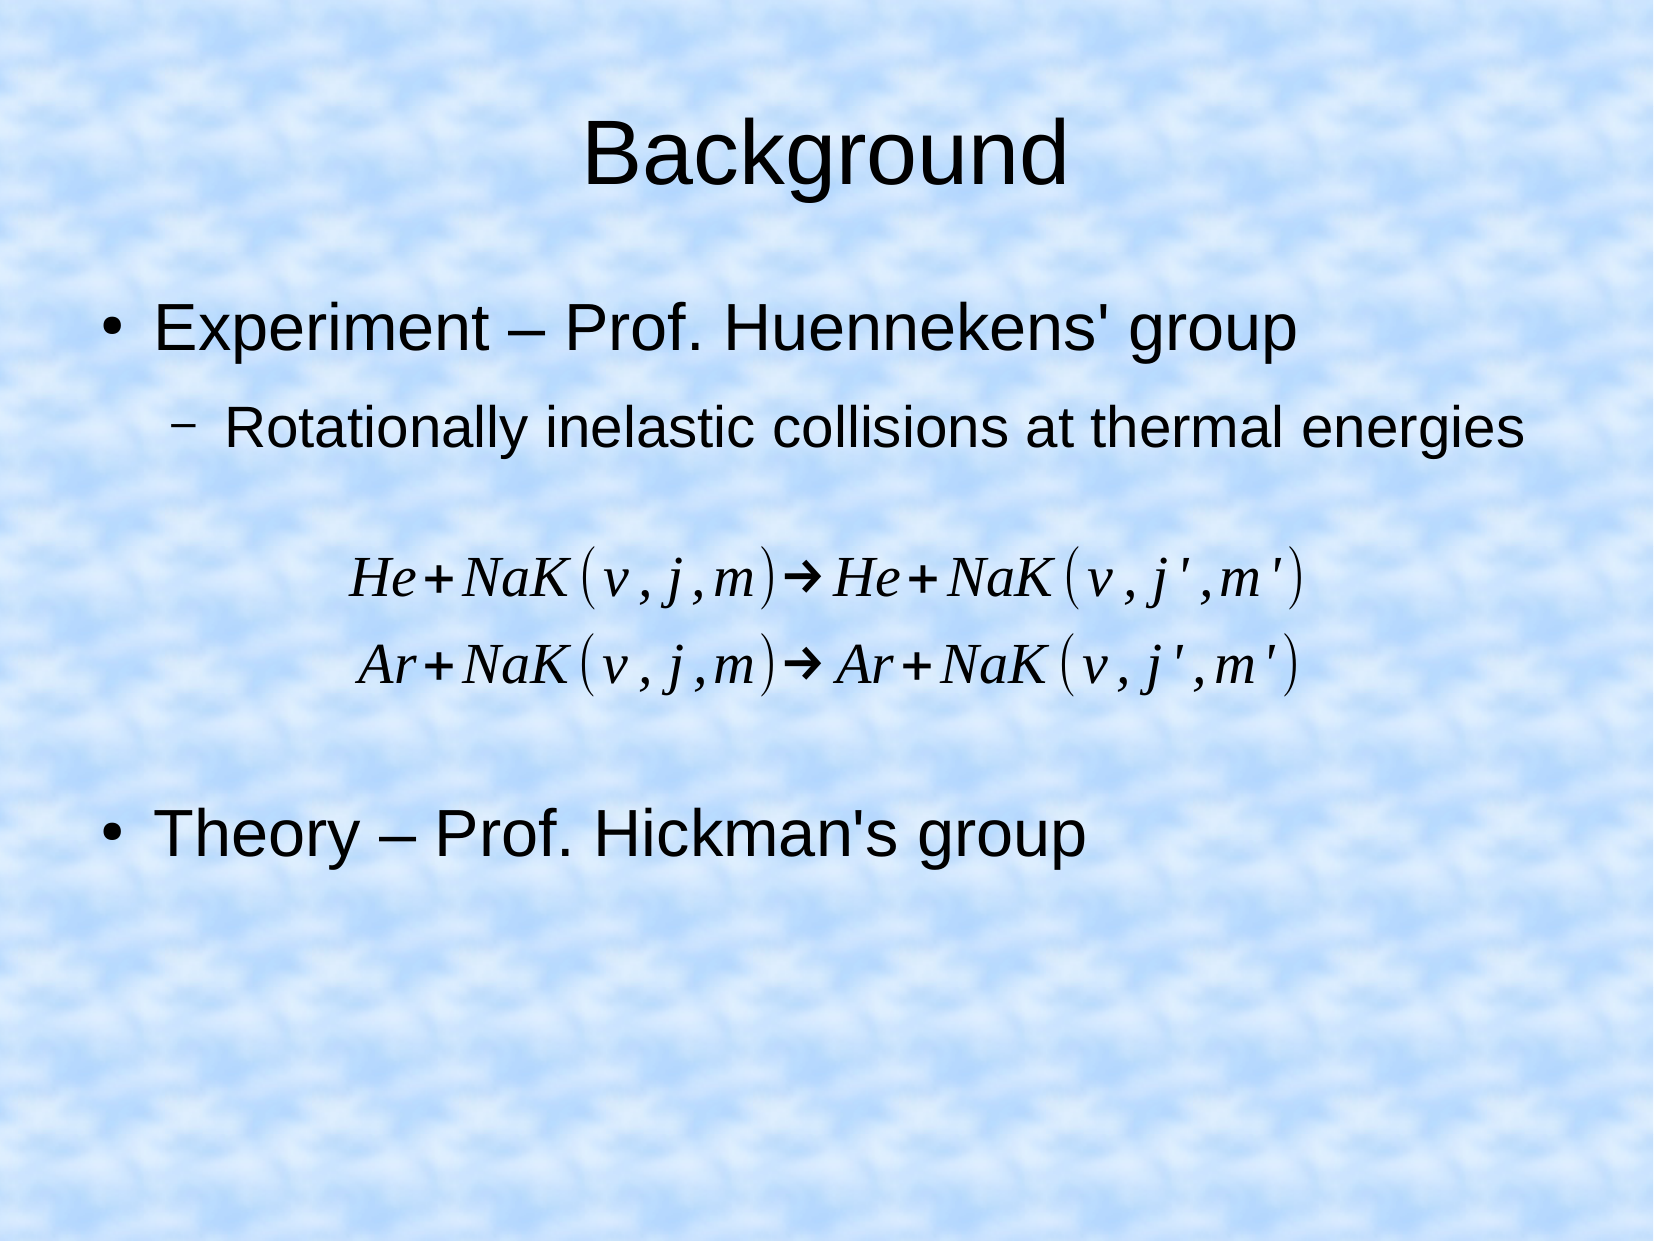

# Background
Experiment – Prof. Huennekens' group
Rotationally inelastic collisions at thermal energies
Theory – Prof. Hickman's group